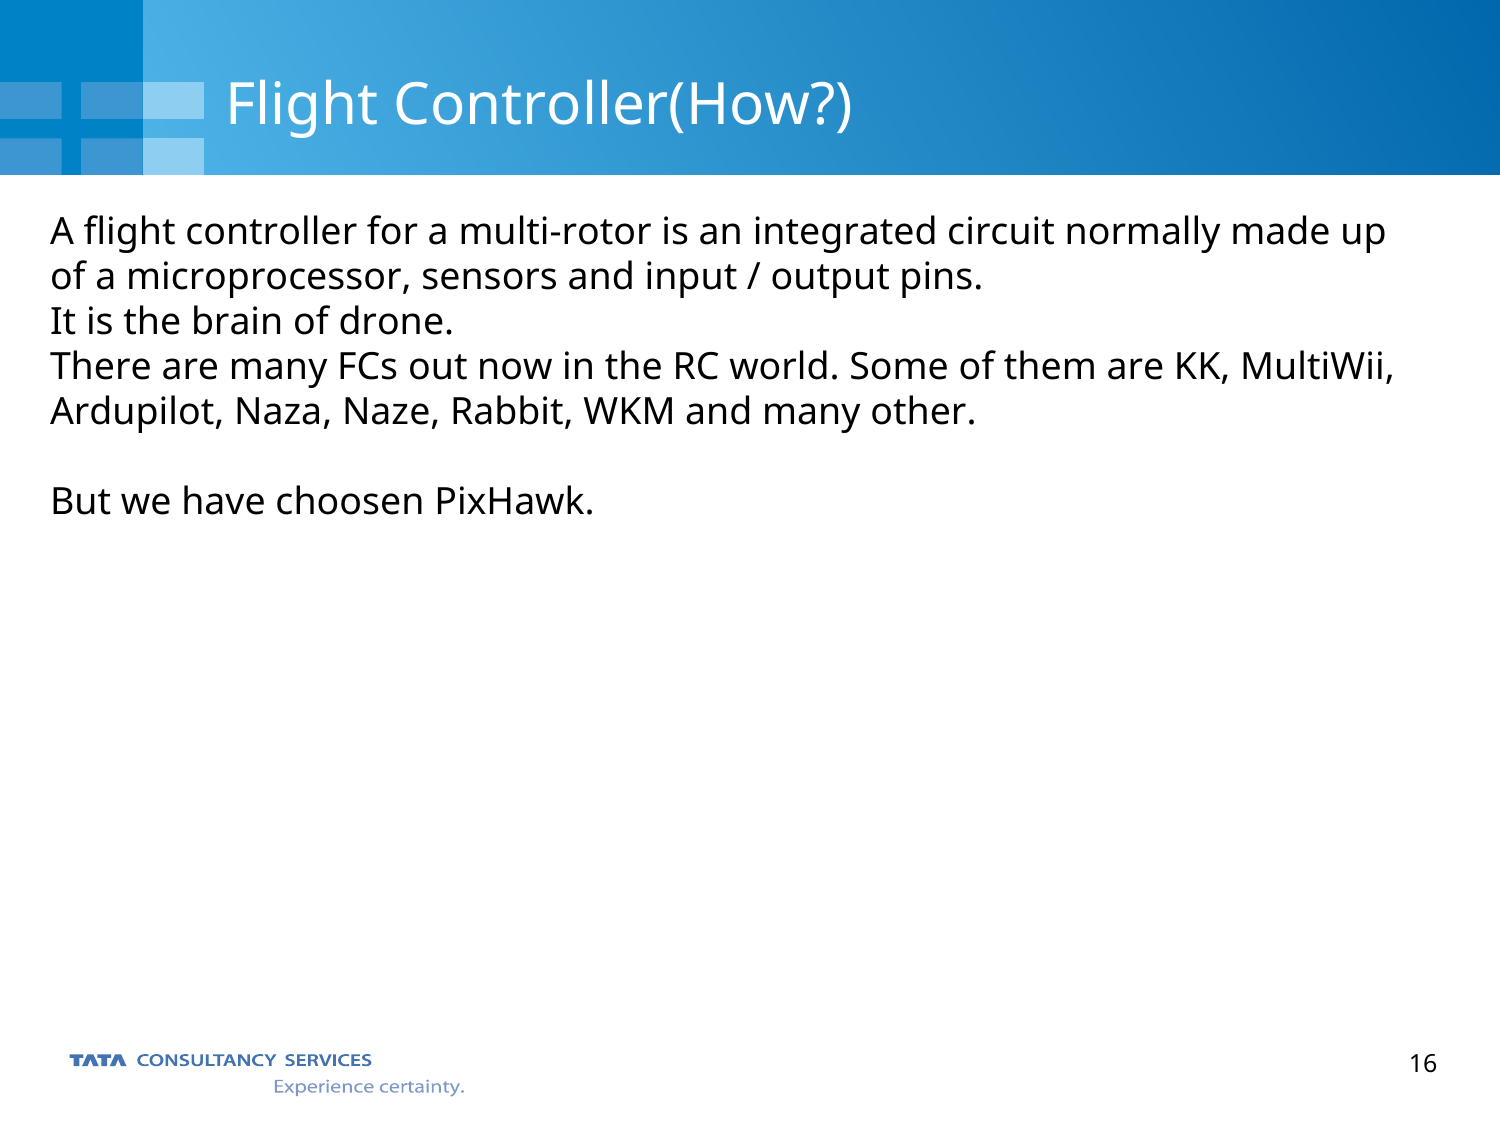

Flight Controller(How?)
A flight controller for a multi-rotor is an integrated circuit normally made up of a microprocessor, sensors and input / output pins.
It is the brain of drone.
There are many FCs out now in the RC world. Some of them are KK, MultiWii, Ardupilot, Naza, Naze, Rabbit, WKM and many other.
But we have choosen PixHawk.